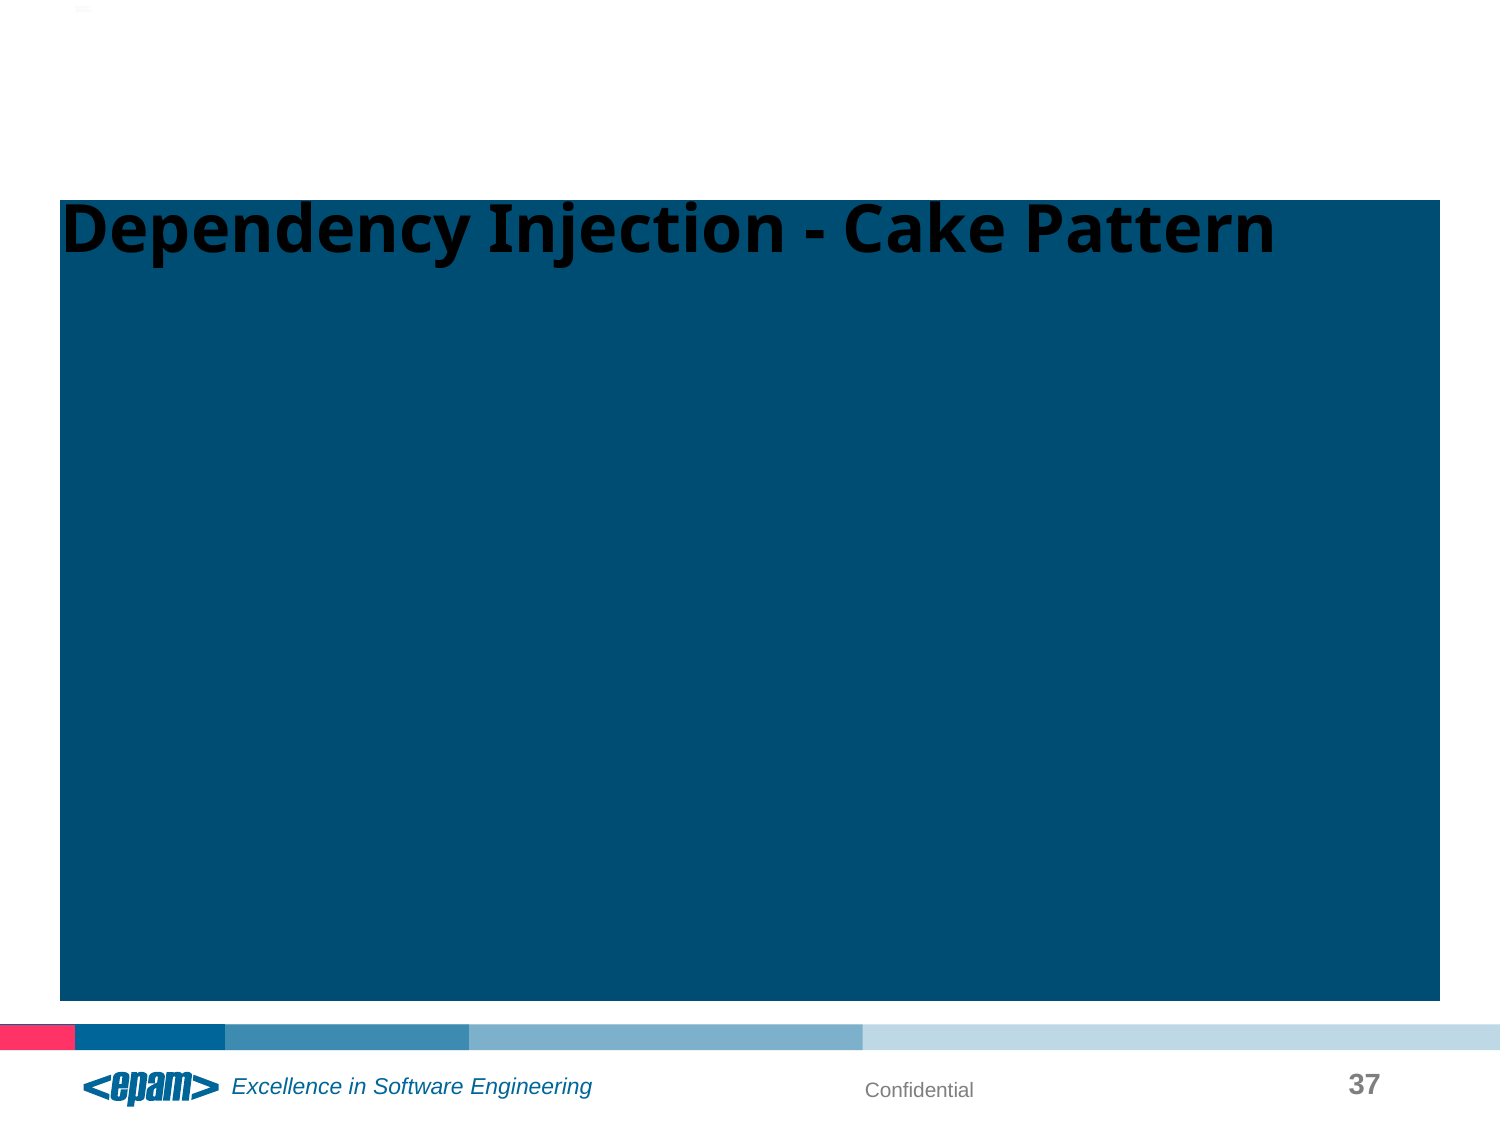

# trait NameProviderComponentImpl extends NameProviderComponent {
 val nameProvider: NameProvider = new NameProviderImpl
 private class NameProviderImpl extends NameProvider {
 def getName: String = "World"
 }}
trait SayHelloComponentImpl extends SayHelloComponent {
 self: NameProviderComponent =>
 val sayHelloService: SayHelloService = new SayHelloServiceImpl
 private class SayHelloServiceImpl extends SayHelloService {
 def sayHello: Unit = println("Hello, " + self.nameProvider.getName)
 }}
Dependency Injection - Cake Pattern
Confidential